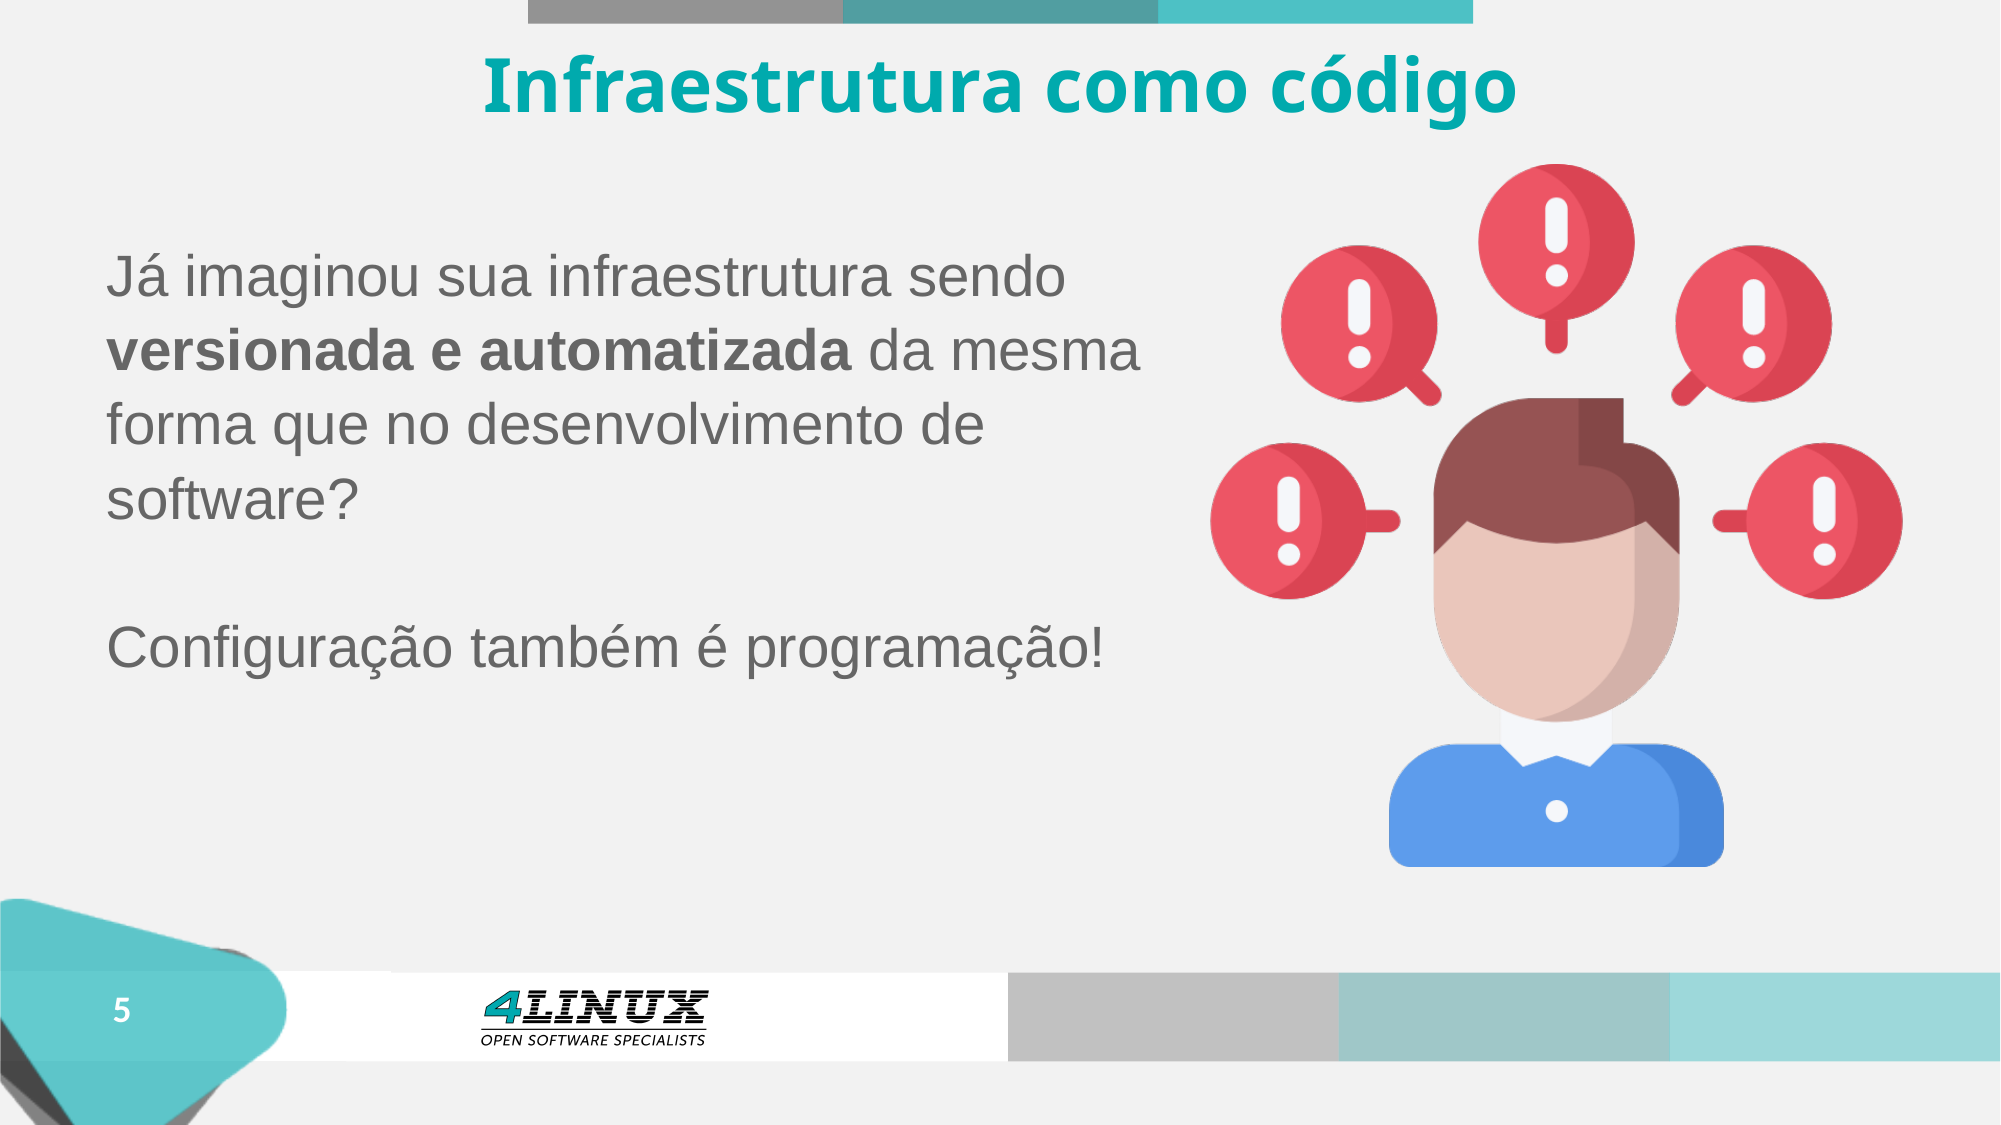

# Infraestrutura como código
Já imaginou sua infraestrutura sendo versionada e automatizada da mesma forma que no desenvolvimento de software?
Configuração também é programação!